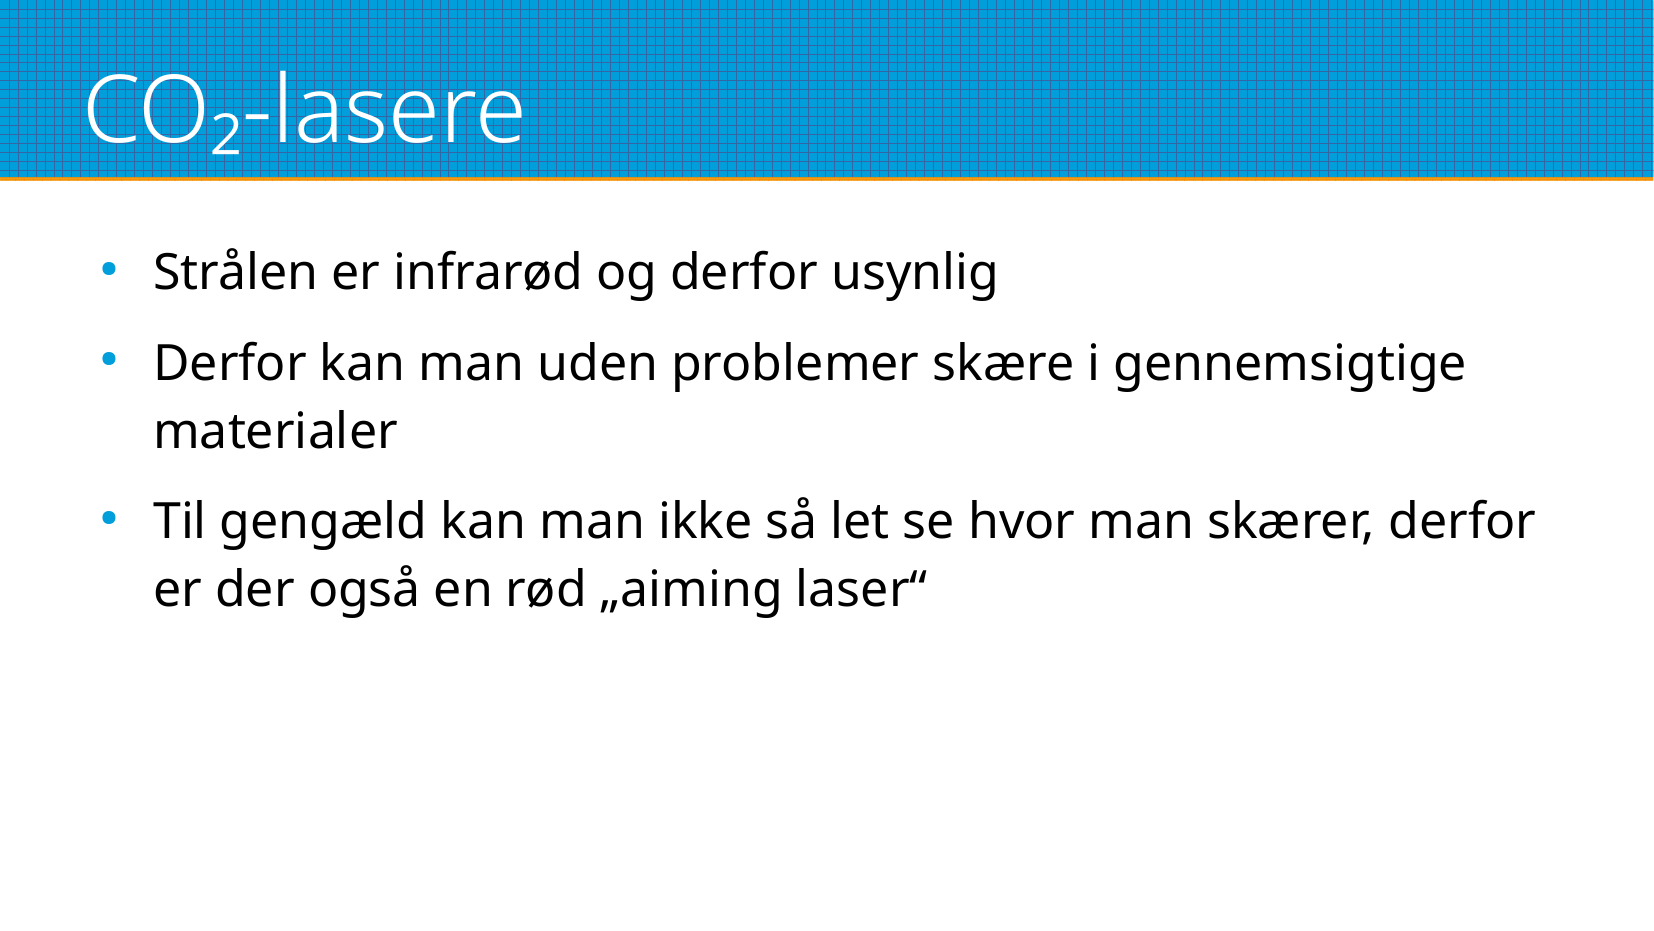

# CO₂-lasere
Strålen er infrarød og derfor usynlig
Derfor kan man uden problemer skære i gennemsigtige materialer
Til gengæld kan man ikke så let se hvor man skærer, derfor er der også en rød „aiming laser“